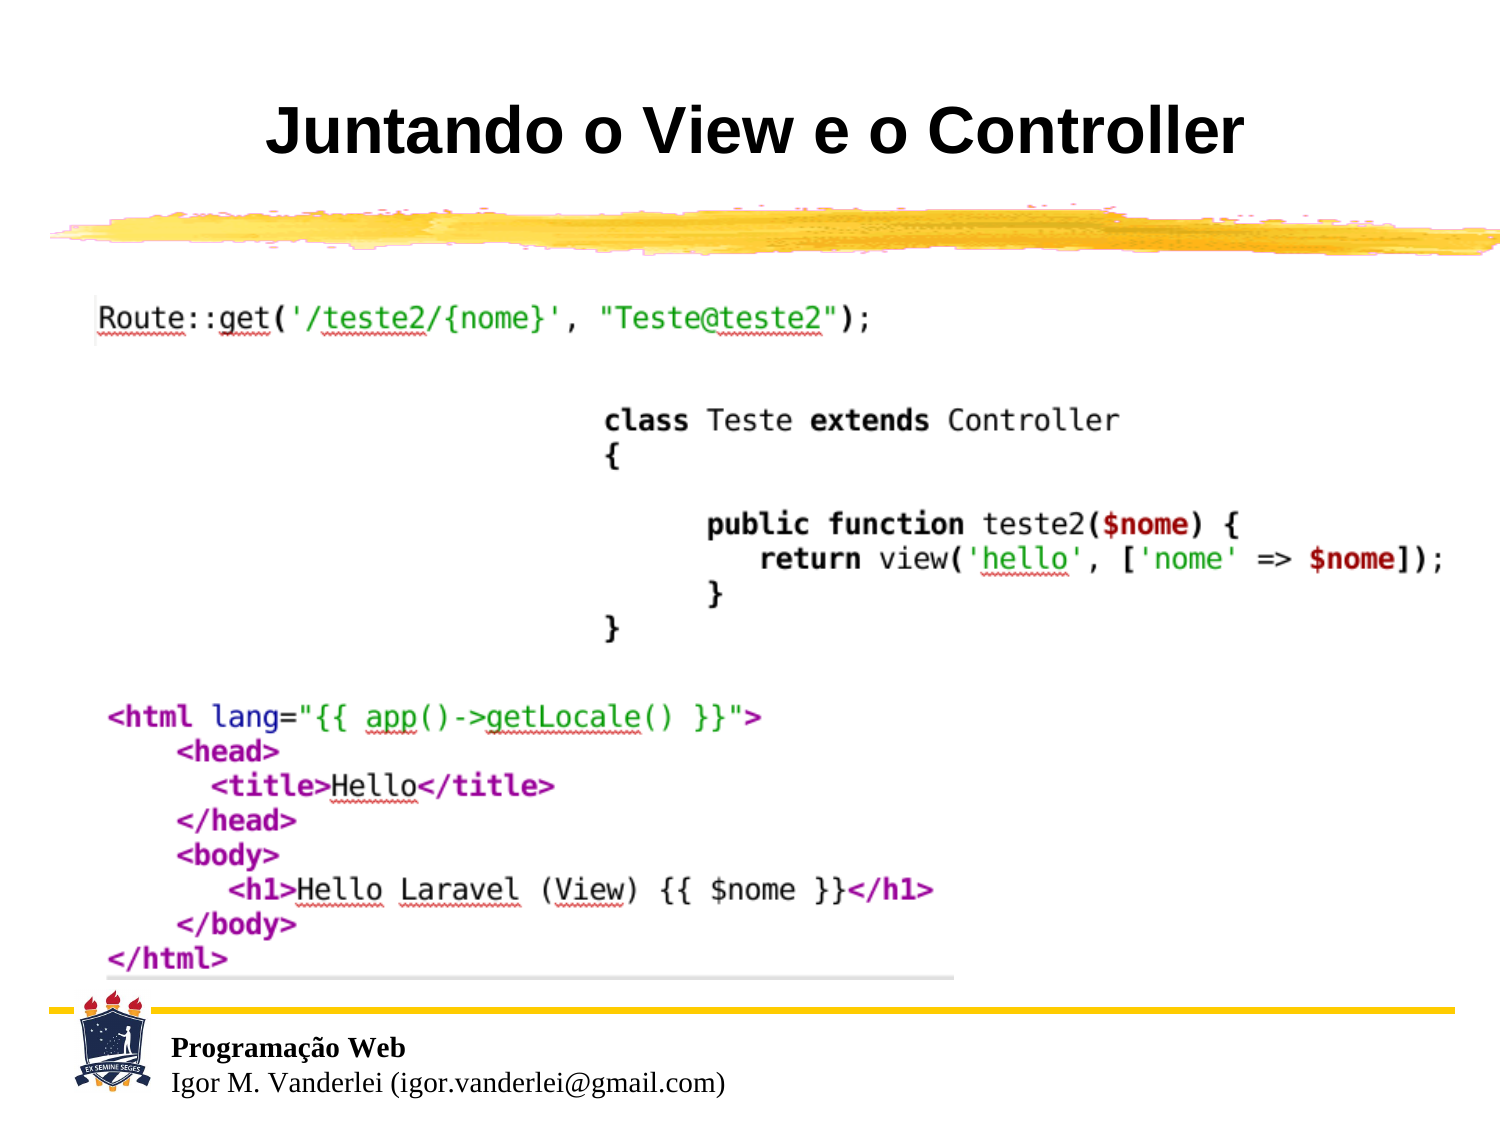

# Juntando o View e o Controller